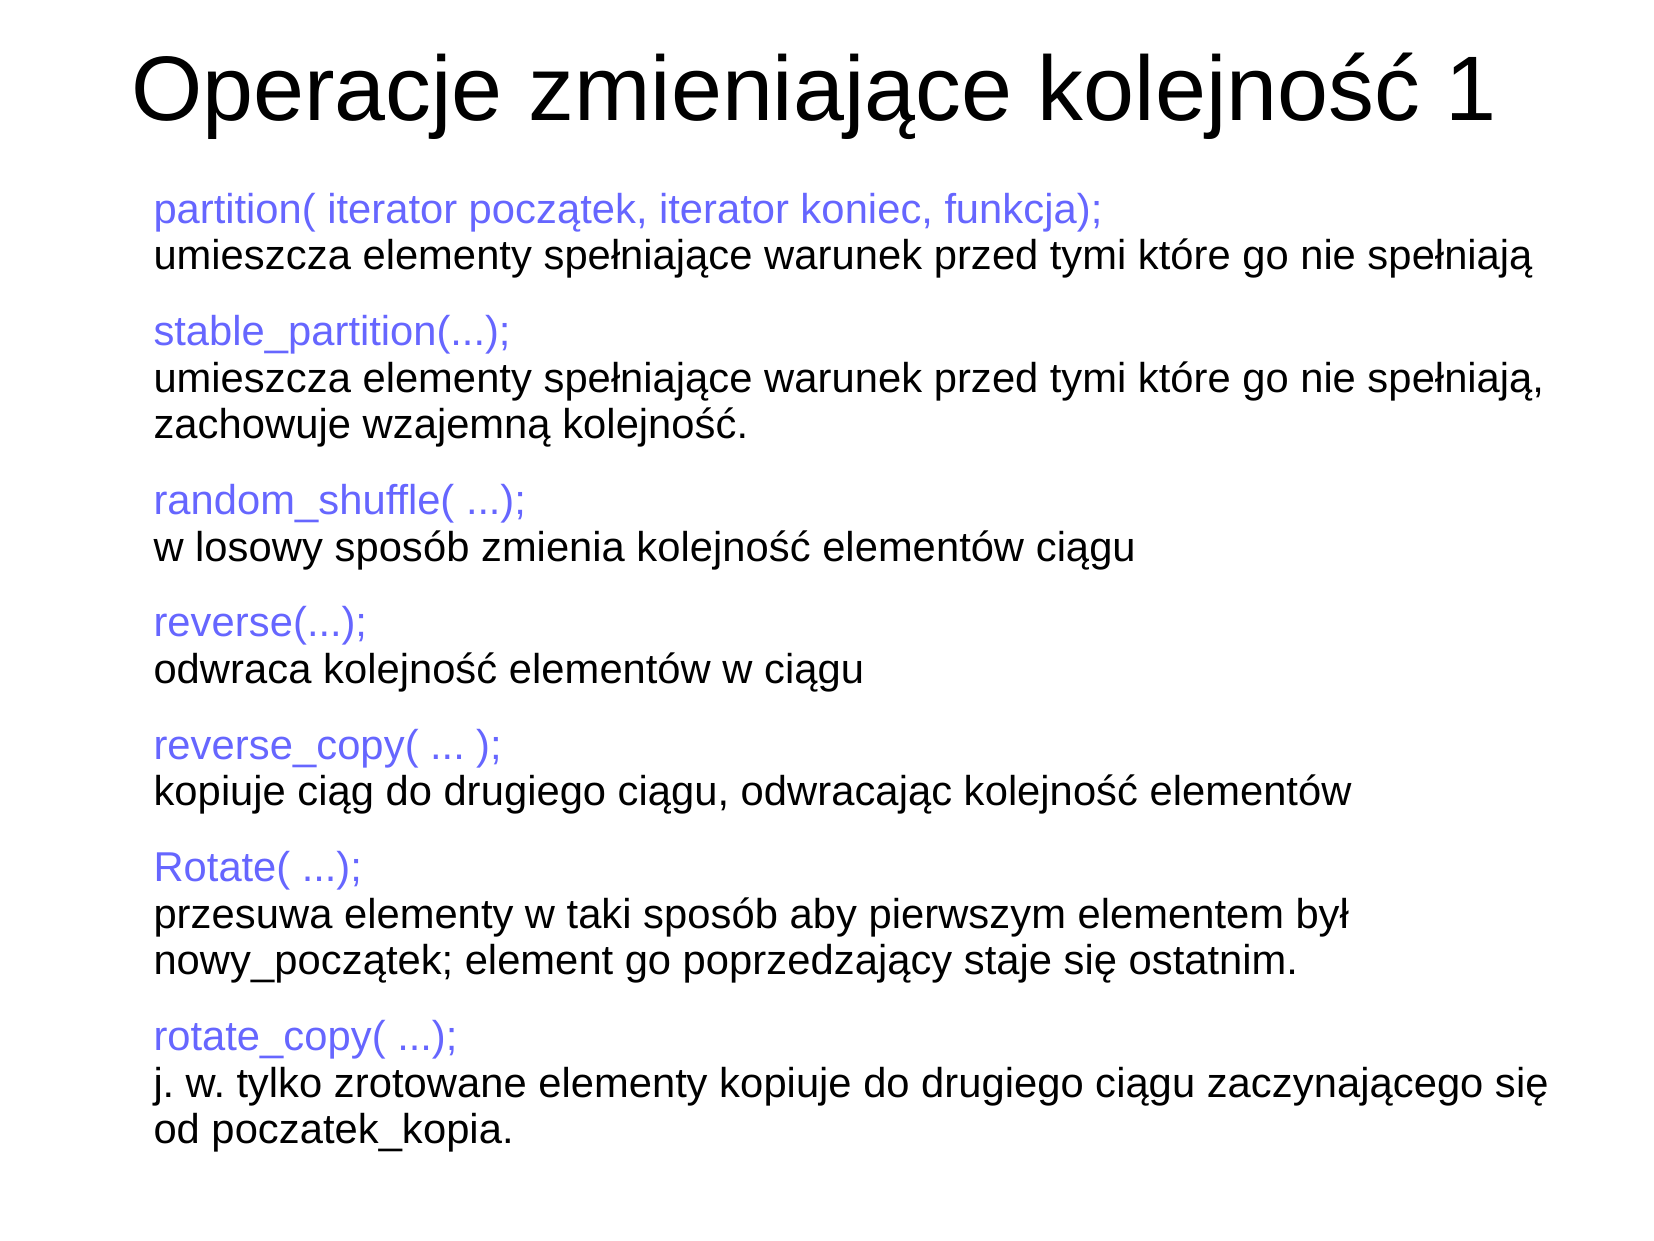

# Operacje zmieniające kolejność 1
partition( iterator początek, iterator koniec, funkcja);							umieszcza elementy spełniające warunek przed tymi które go nie spełniają
stable_partition(...);													umieszcza elementy spełniające warunek przed tymi które go nie spełniają, zachowuje wzajemną kolejność.
random_shuffle( ...);														w losowy sposób zmienia kolejność elementów ciągu
reverse(...);																odwraca kolejność elementów w ciągu
reverse_copy( ... );															kopiuje ciąg do drugiego ciągu, odwracając kolejność elementów
Rotate( ...);															przesuwa elementy w taki sposób aby pierwszym elementem był nowy_początek; element go poprzedzający staje się ostatnim.
rotate_copy( ...);													 		j. w. tylko zrotowane elementy kopiuje do drugiego ciągu zaczynającego się od poczatek_kopia.